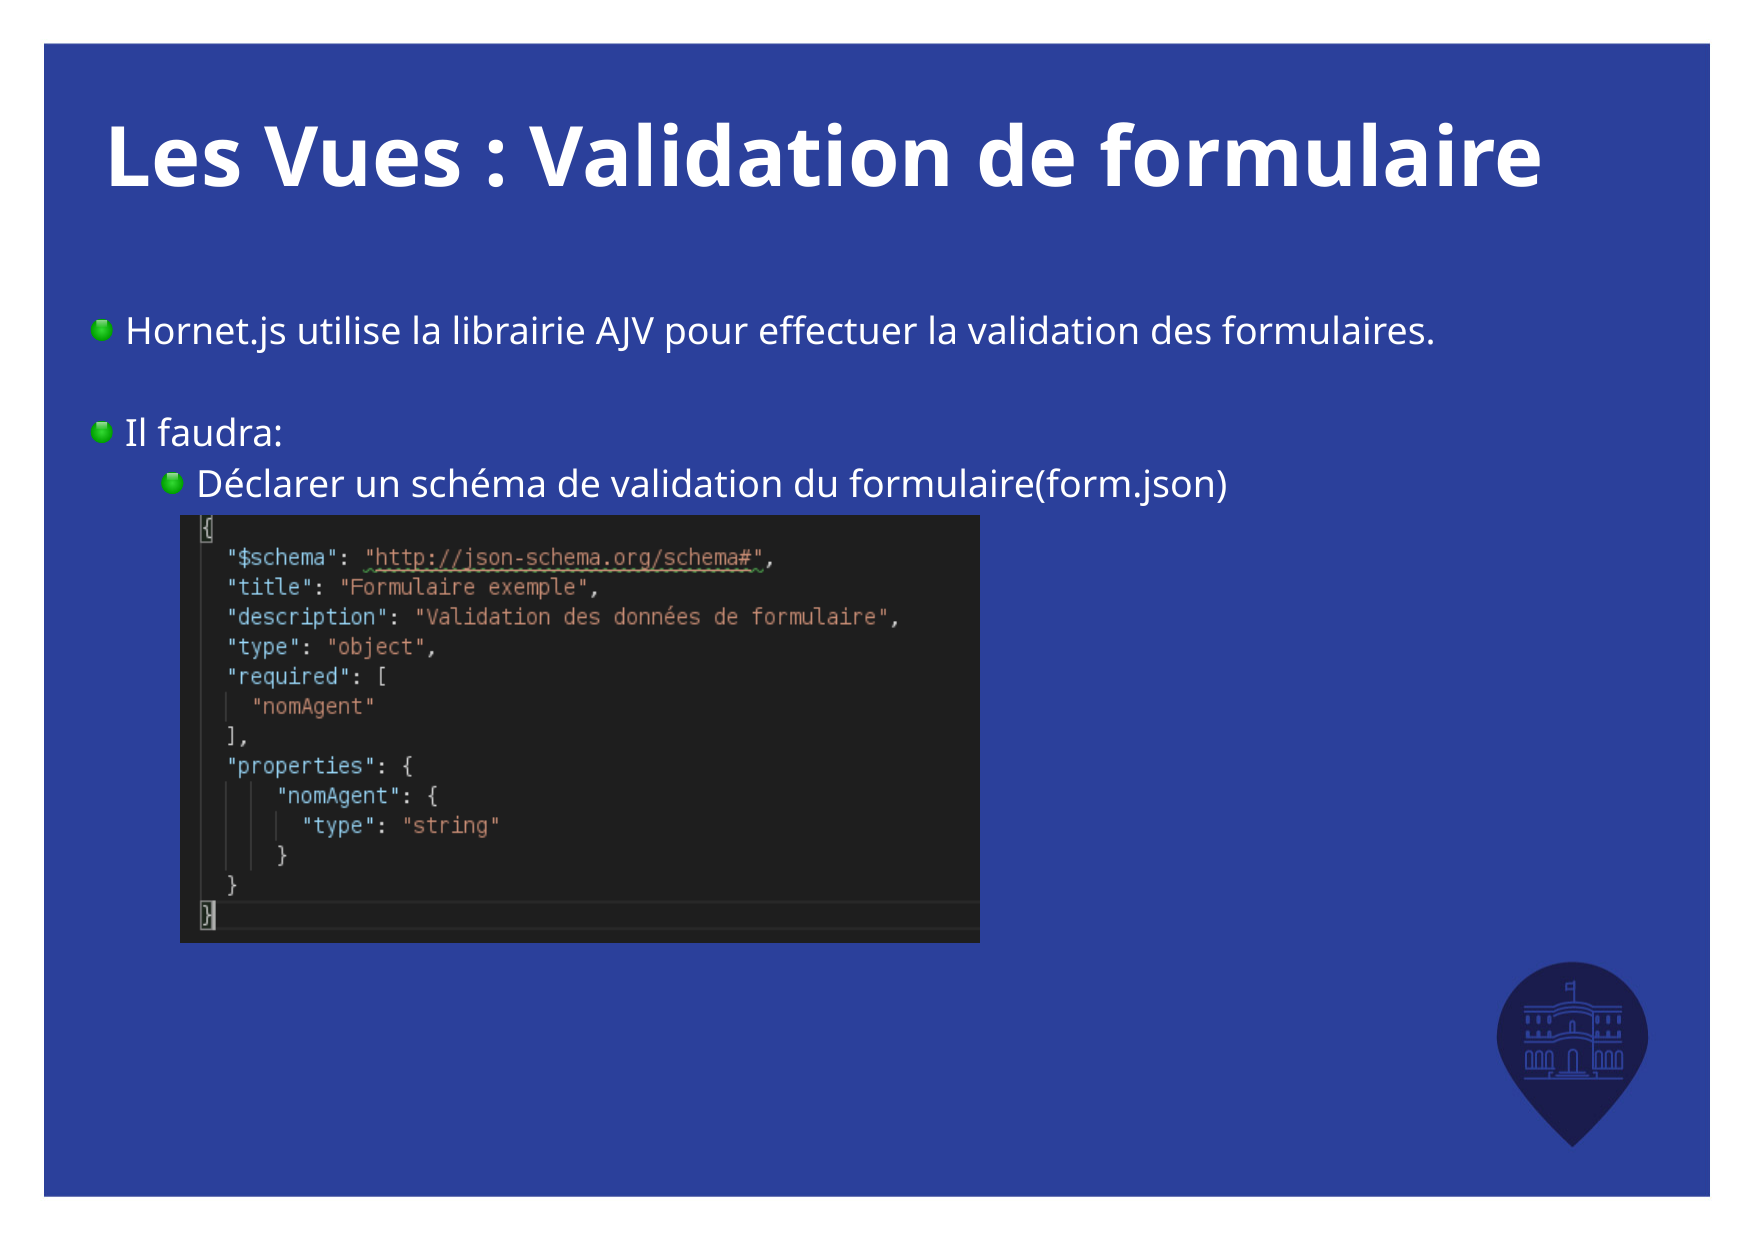

# Les Vues : Validation de formulaire
Hornet.js utilise la librairie AJV pour effectuer la validation des formulaires.
Il faudra:
Déclarer un schéma de validation du formulaire(form.json)